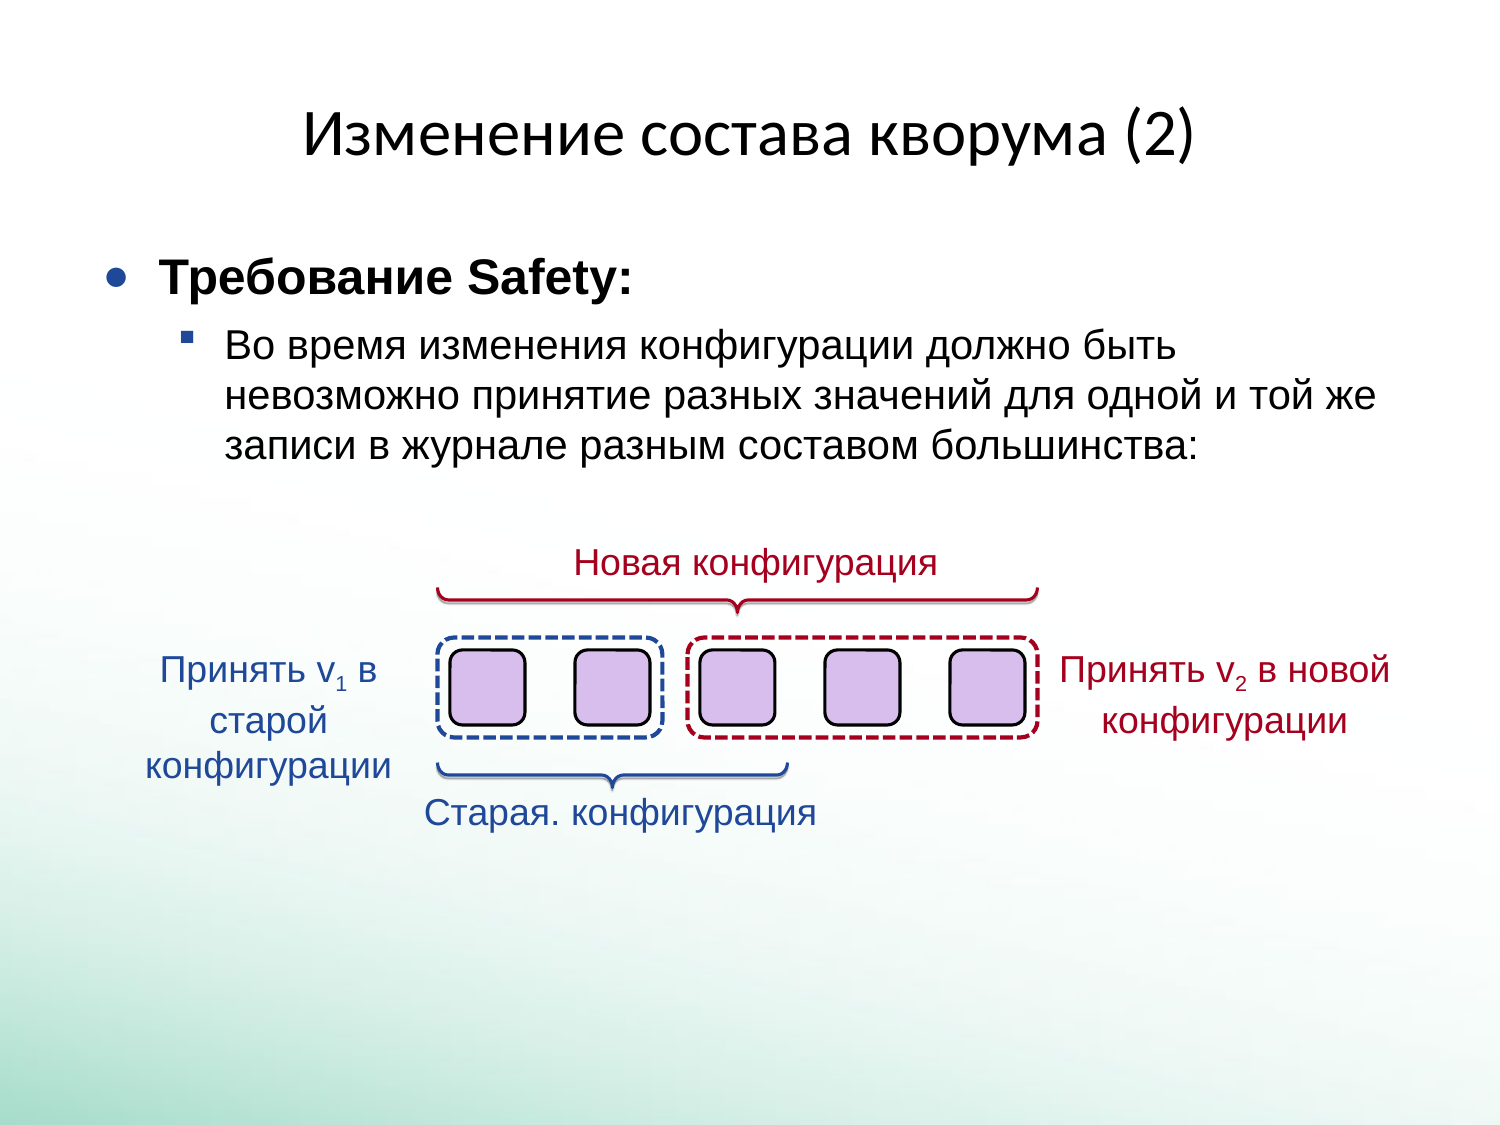

Изменение состава кворума (2)
# Требование Safety:
Во время изменения конфигурации должно быть невозможно принятие разных значений для одной и той же записи в журнале разным составом большинства:
Новая конфигурация
Принять v1 в
старой конфигурации
Принять v2 в новой конфигурации
Старая. конфигурация